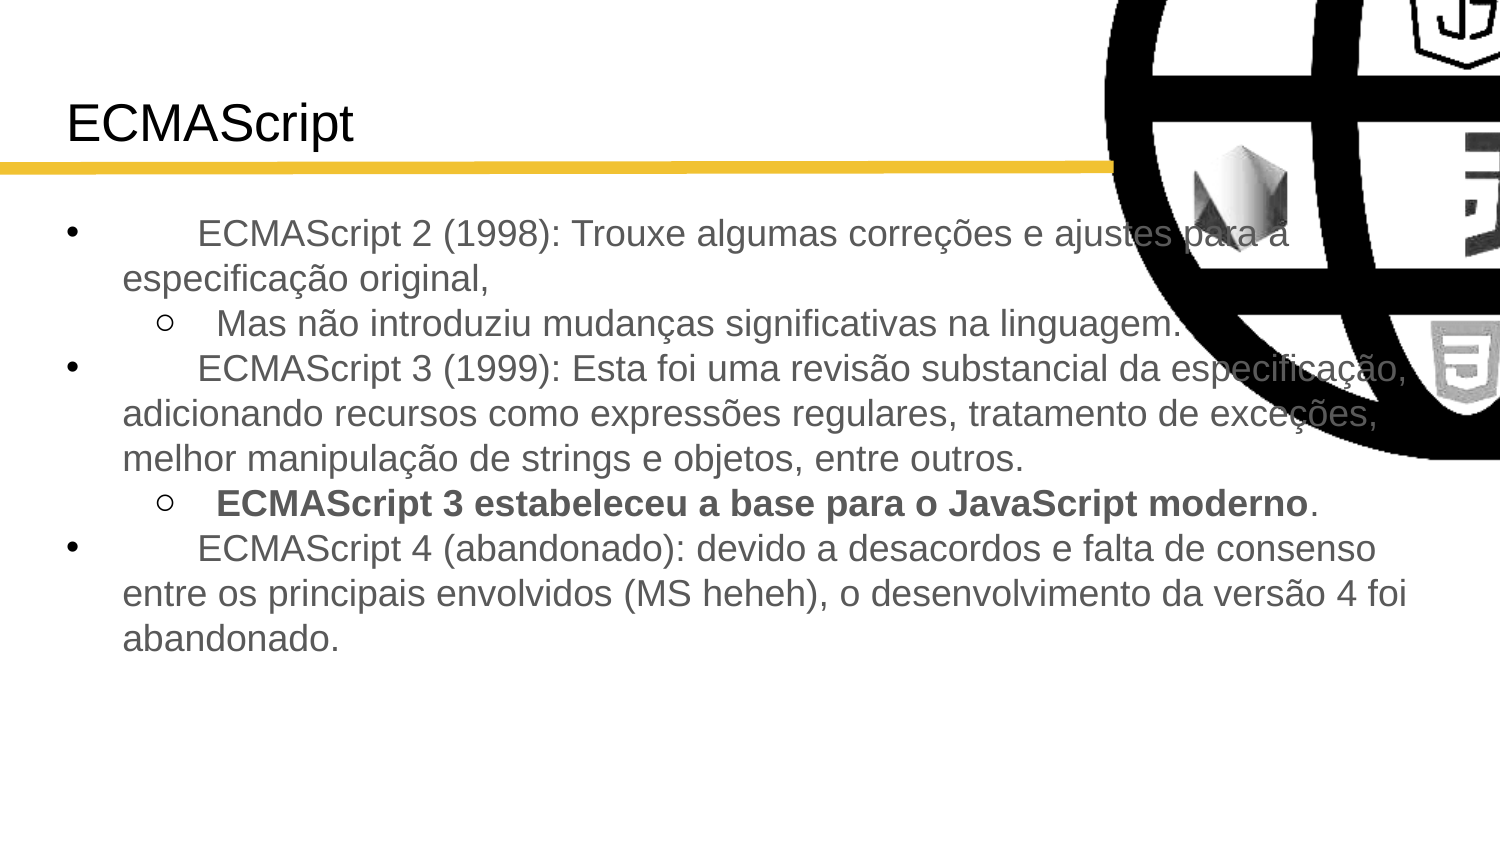

# ECMAScript
	ECMAScript 2 (1998): Trouxe algumas correções e ajustes para a especificação original,
Mas não introduziu mudanças significativas na linguagem.
	ECMAScript 3 (1999): Esta foi uma revisão substancial da especificação, adicionando recursos como expressões regulares, tratamento de exceções, melhor manipulação de strings e objetos, entre outros.
ECMAScript 3 estabeleceu a base para o JavaScript moderno.
	ECMAScript 4 (abandonado): devido a desacordos e falta de consenso entre os principais envolvidos (MS heheh), o desenvolvimento da versão 4 foi abandonado.